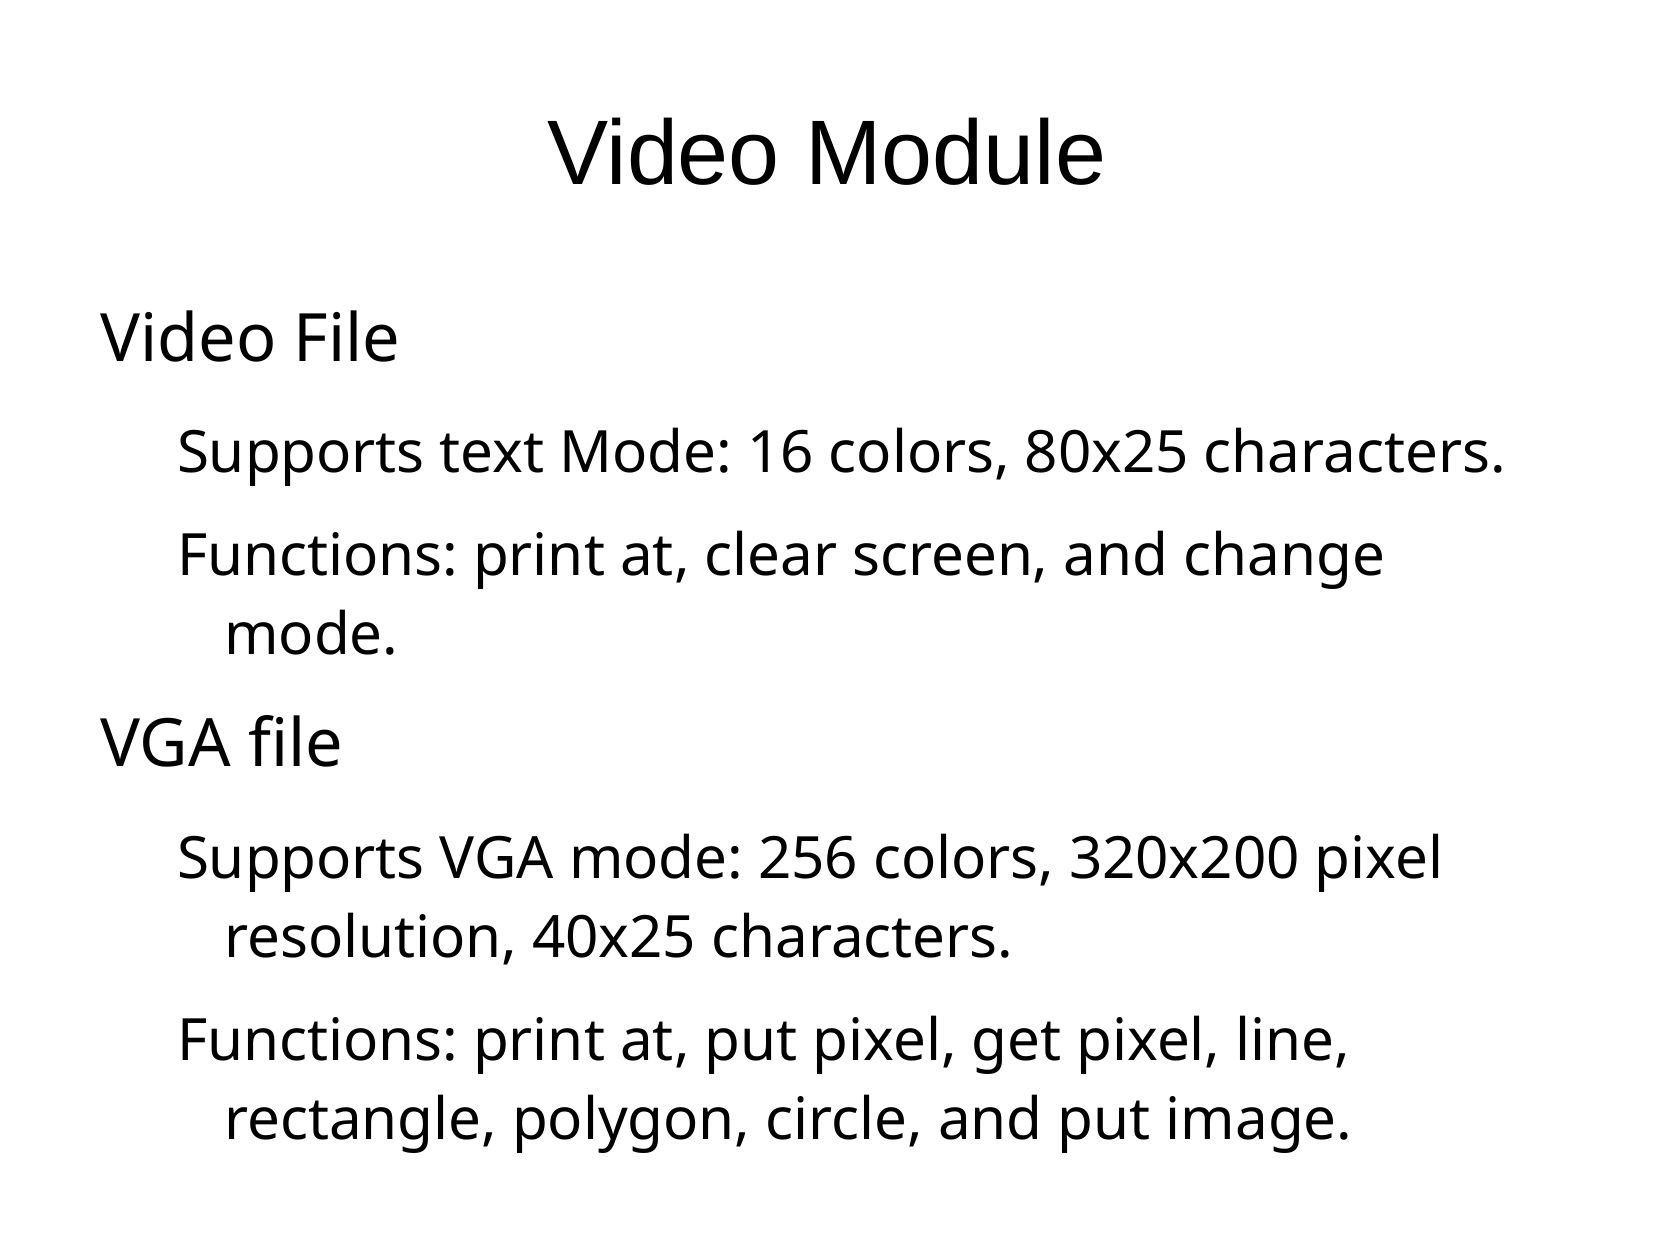

# Video Module
Video File
Supports text Mode: 16 colors, 80x25 characters.
Functions: print at, clear screen, and change mode.
VGA file
Supports VGA mode: 256 colors, 320x200 pixel resolution, 40x25 characters.
Functions: print at, put pixel, get pixel, line, rectangle, polygon, circle, and put image.